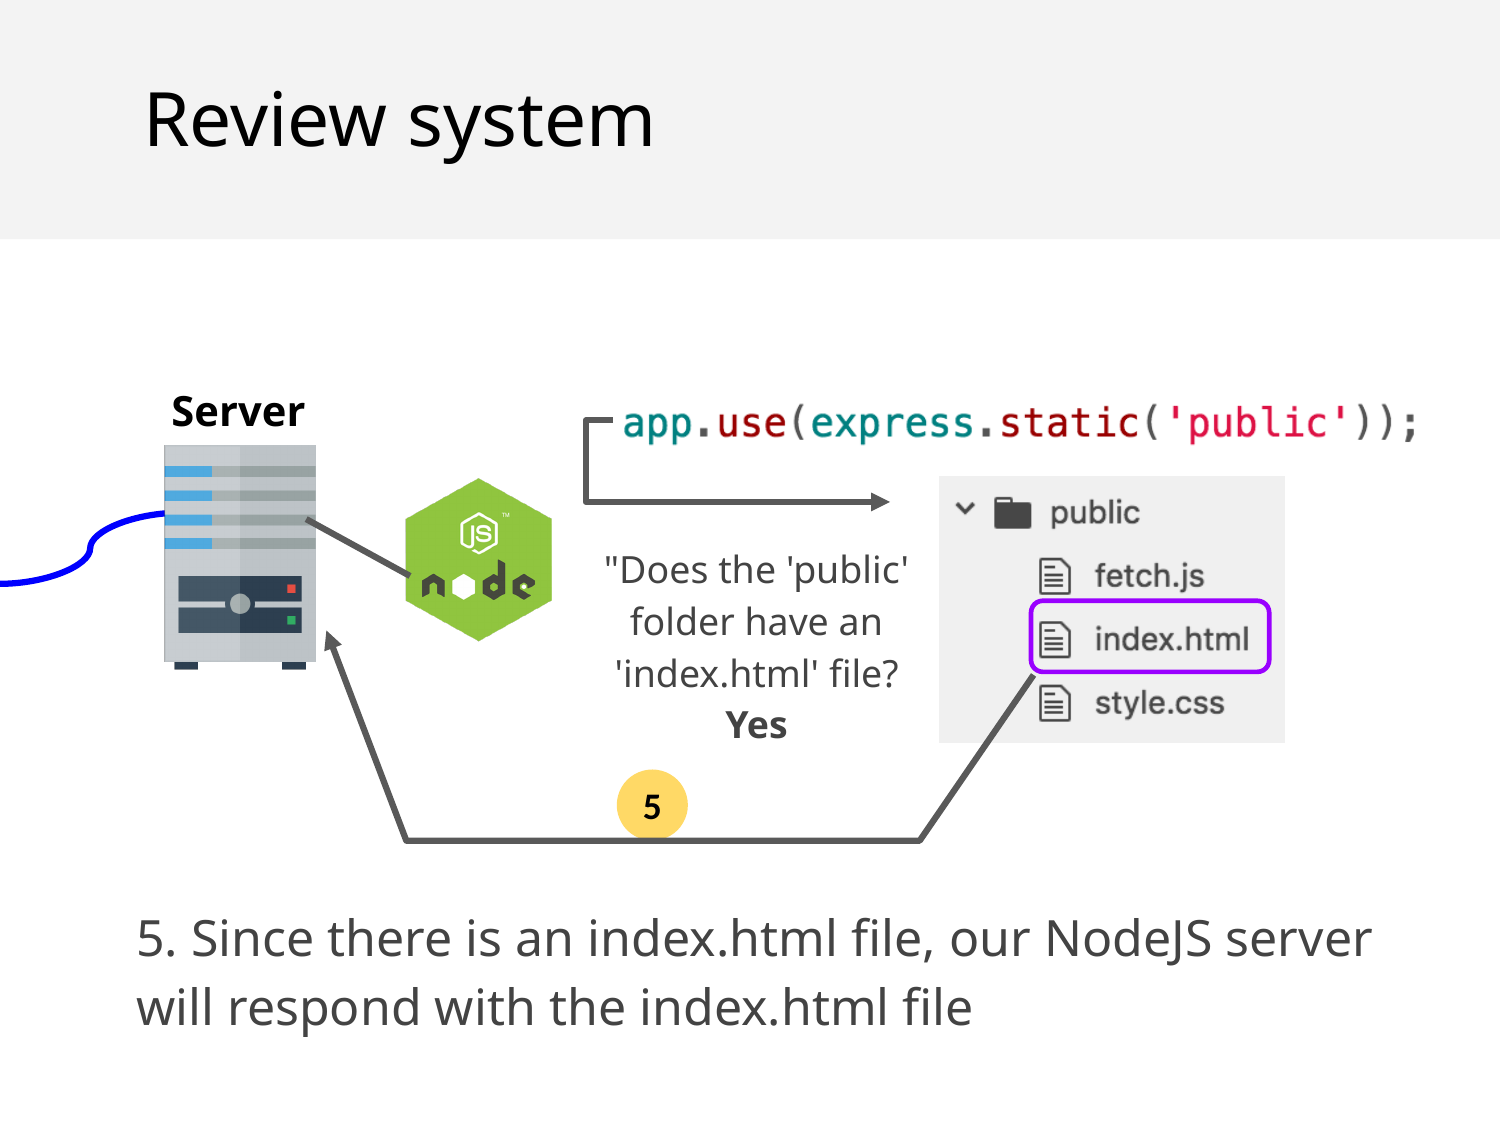

# Review system
Server
"Does the 'public' folder have an 'index.html' file?
Yes
5
5. Since there is an index.html file, our NodeJS server will respond with the index.html file